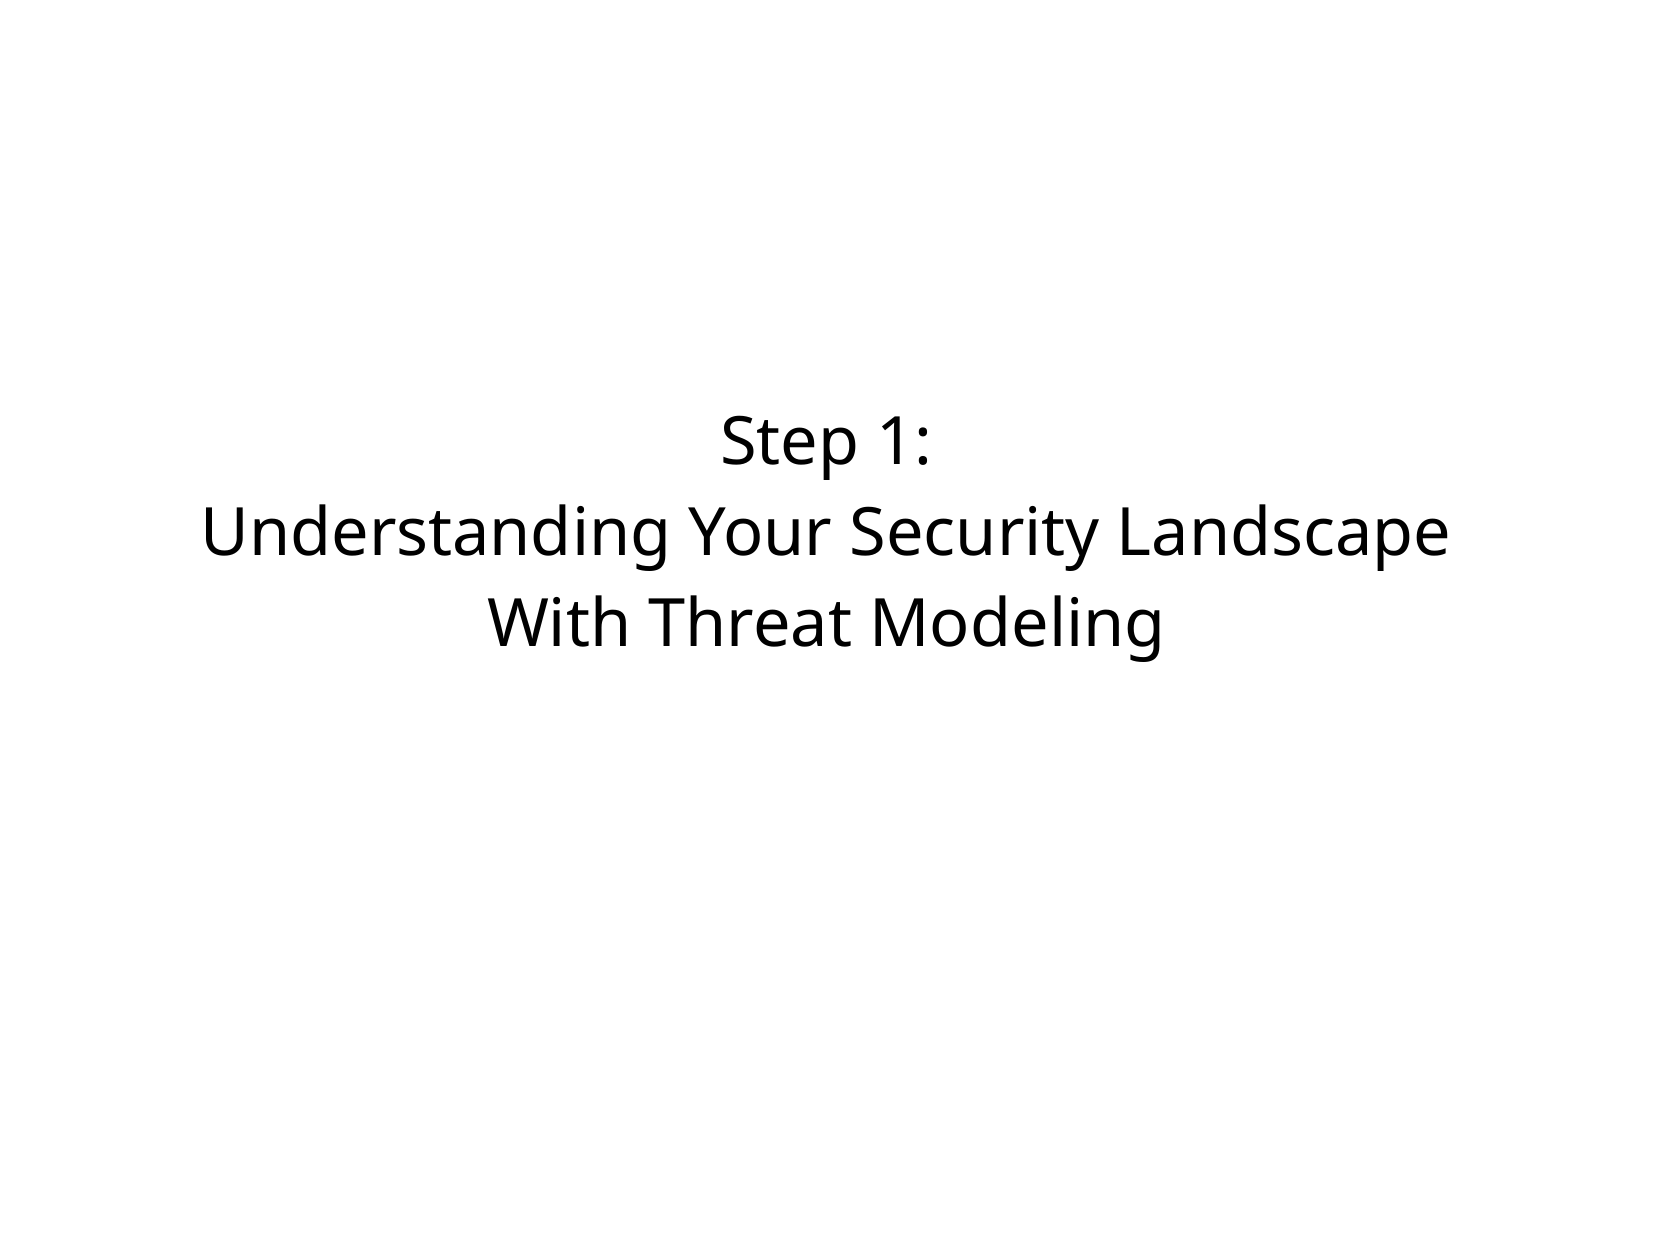

# Step 1:
Understanding Your Security Landscape
With Threat Modeling